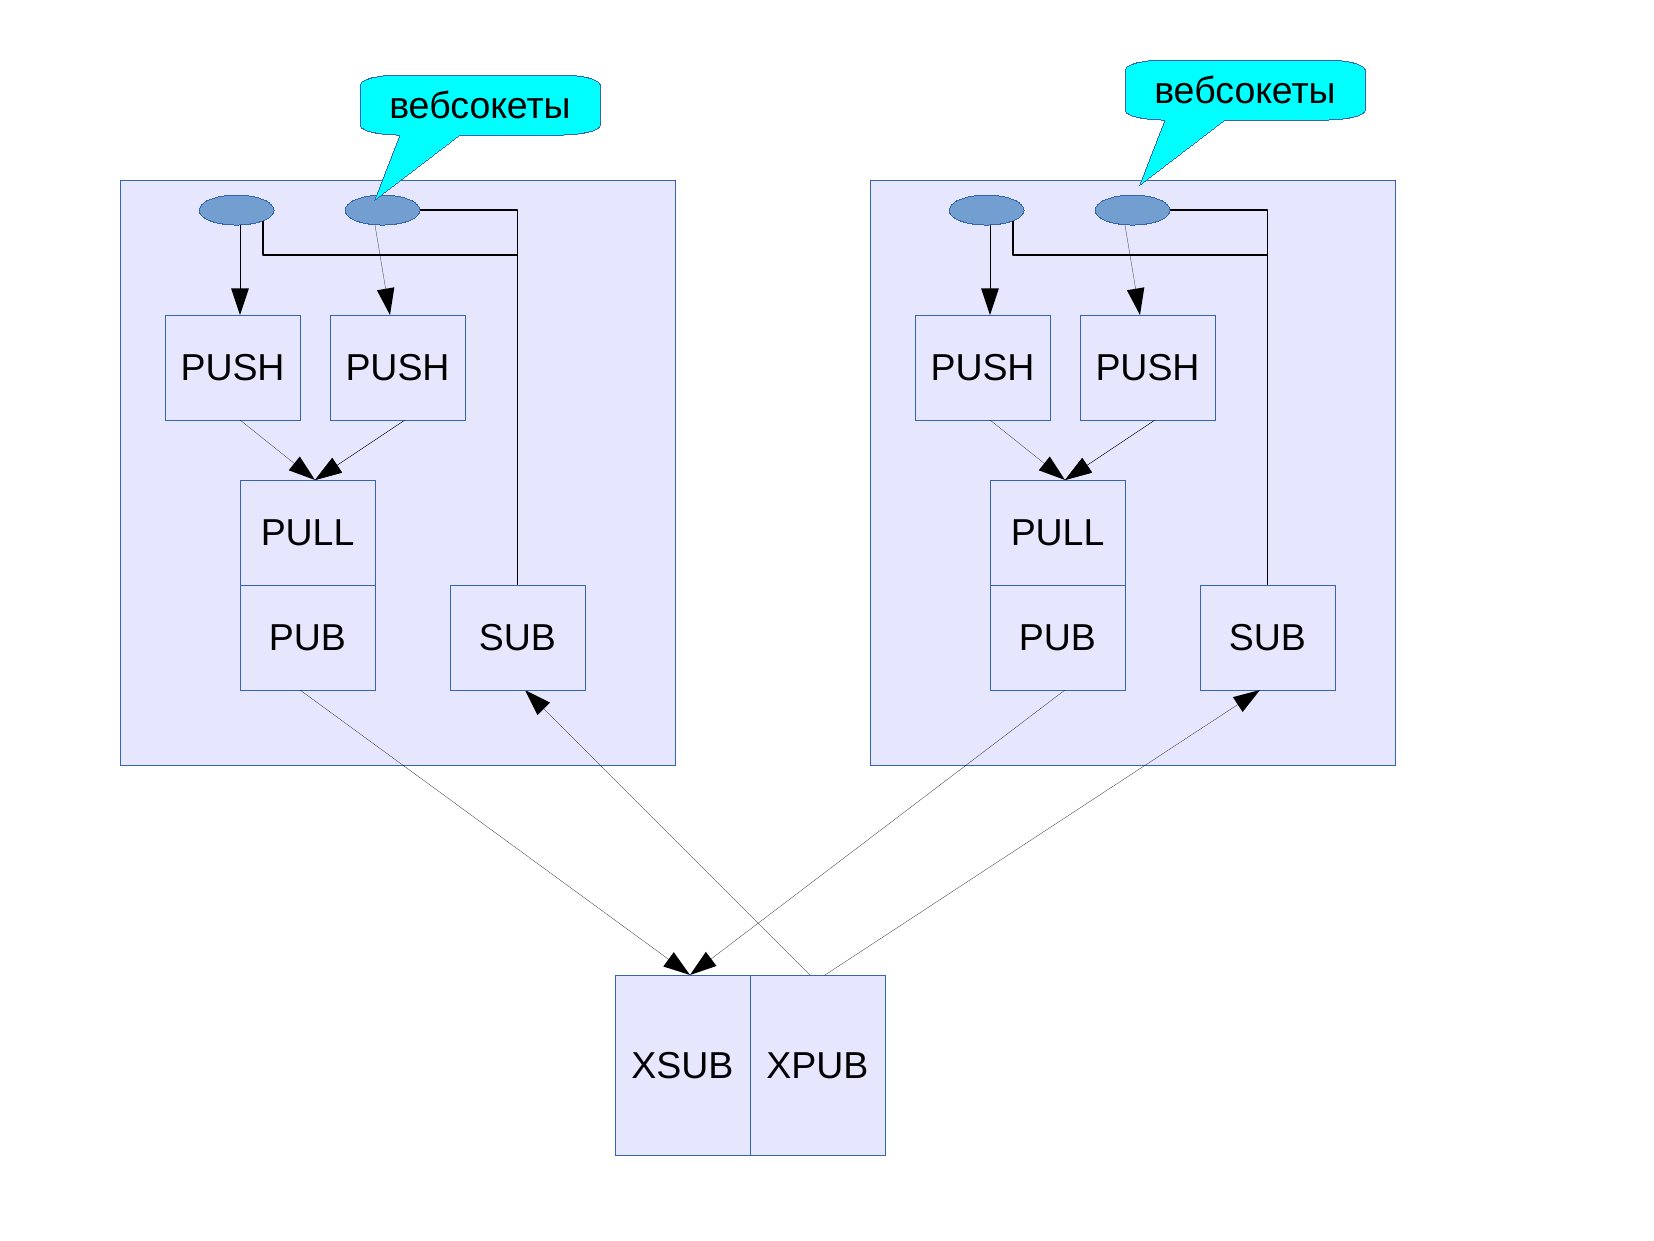

вебсокеты
вебсокеты
PUSH
PUSH
PUSH
PUSH
PUSH
PUSH
PULL
PULL
PUB
SUB
SUB
PUB
SUB
SUB
XSUB
XPUB